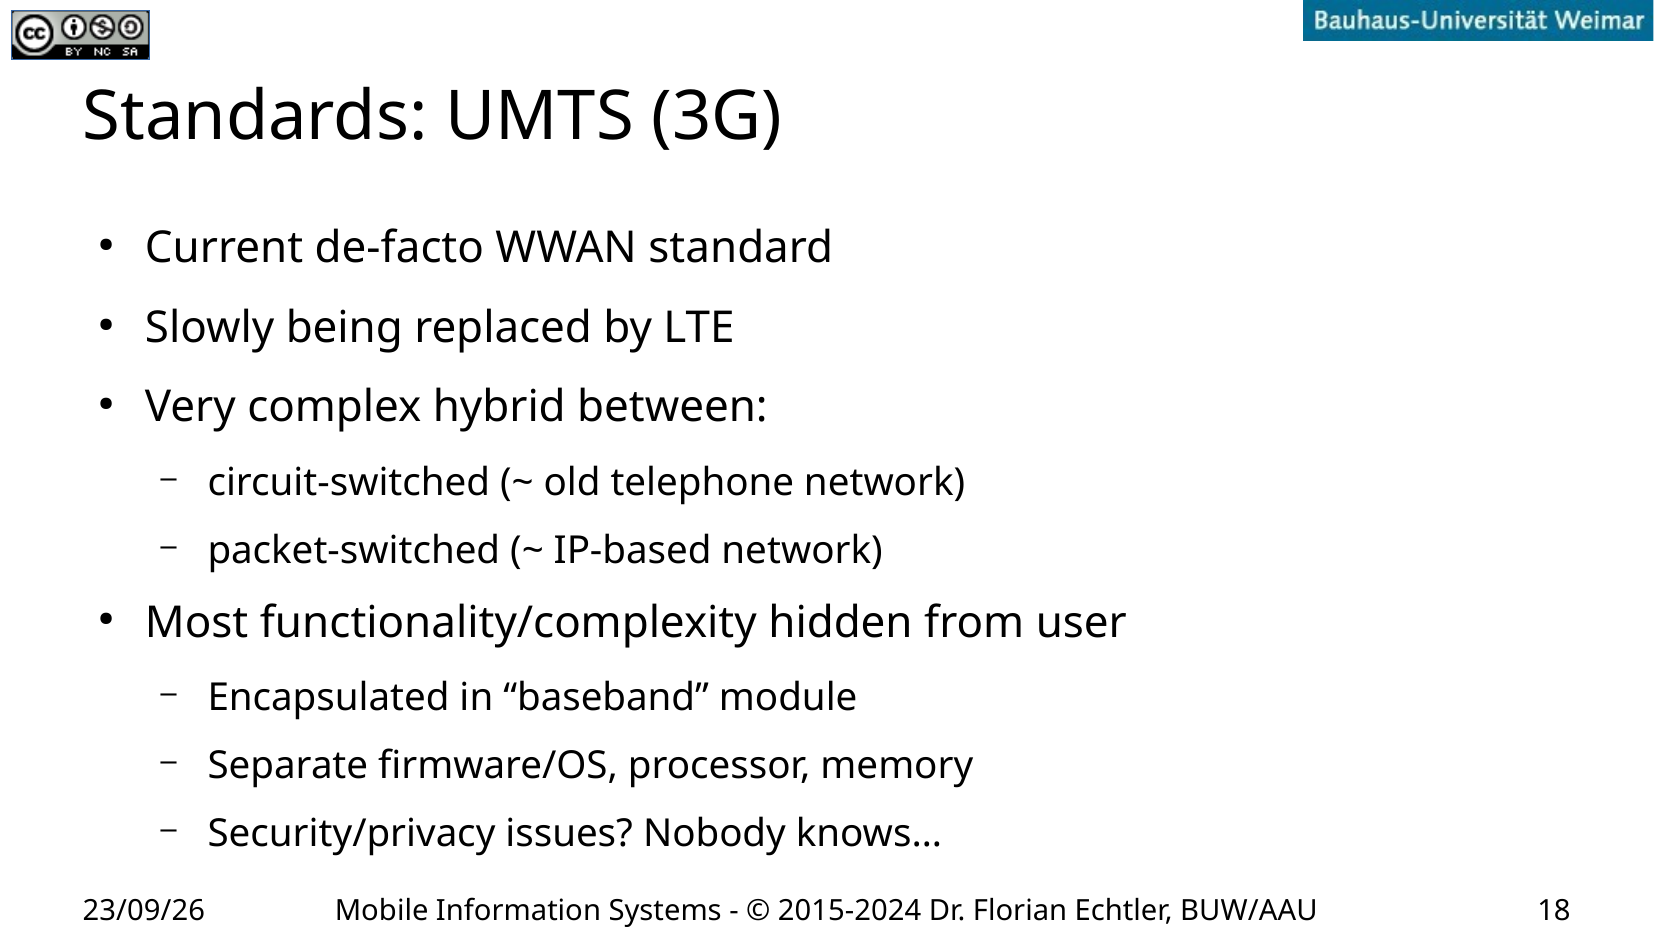

# Standards: UMTS (3G)
Current de-facto WWAN standard
Slowly being replaced by LTE
Very complex hybrid between:
circuit-switched (~ old telephone network)
packet-switched (~ IP-based network)
Most functionality/complexity hidden from user
Encapsulated in “baseband” module
Separate firmware/OS, processor, memory
Security/privacy issues? Nobody knows…
Mobile Information Systems - © 2015-2024 Dr. Florian Echtler, BUW/AAU
18